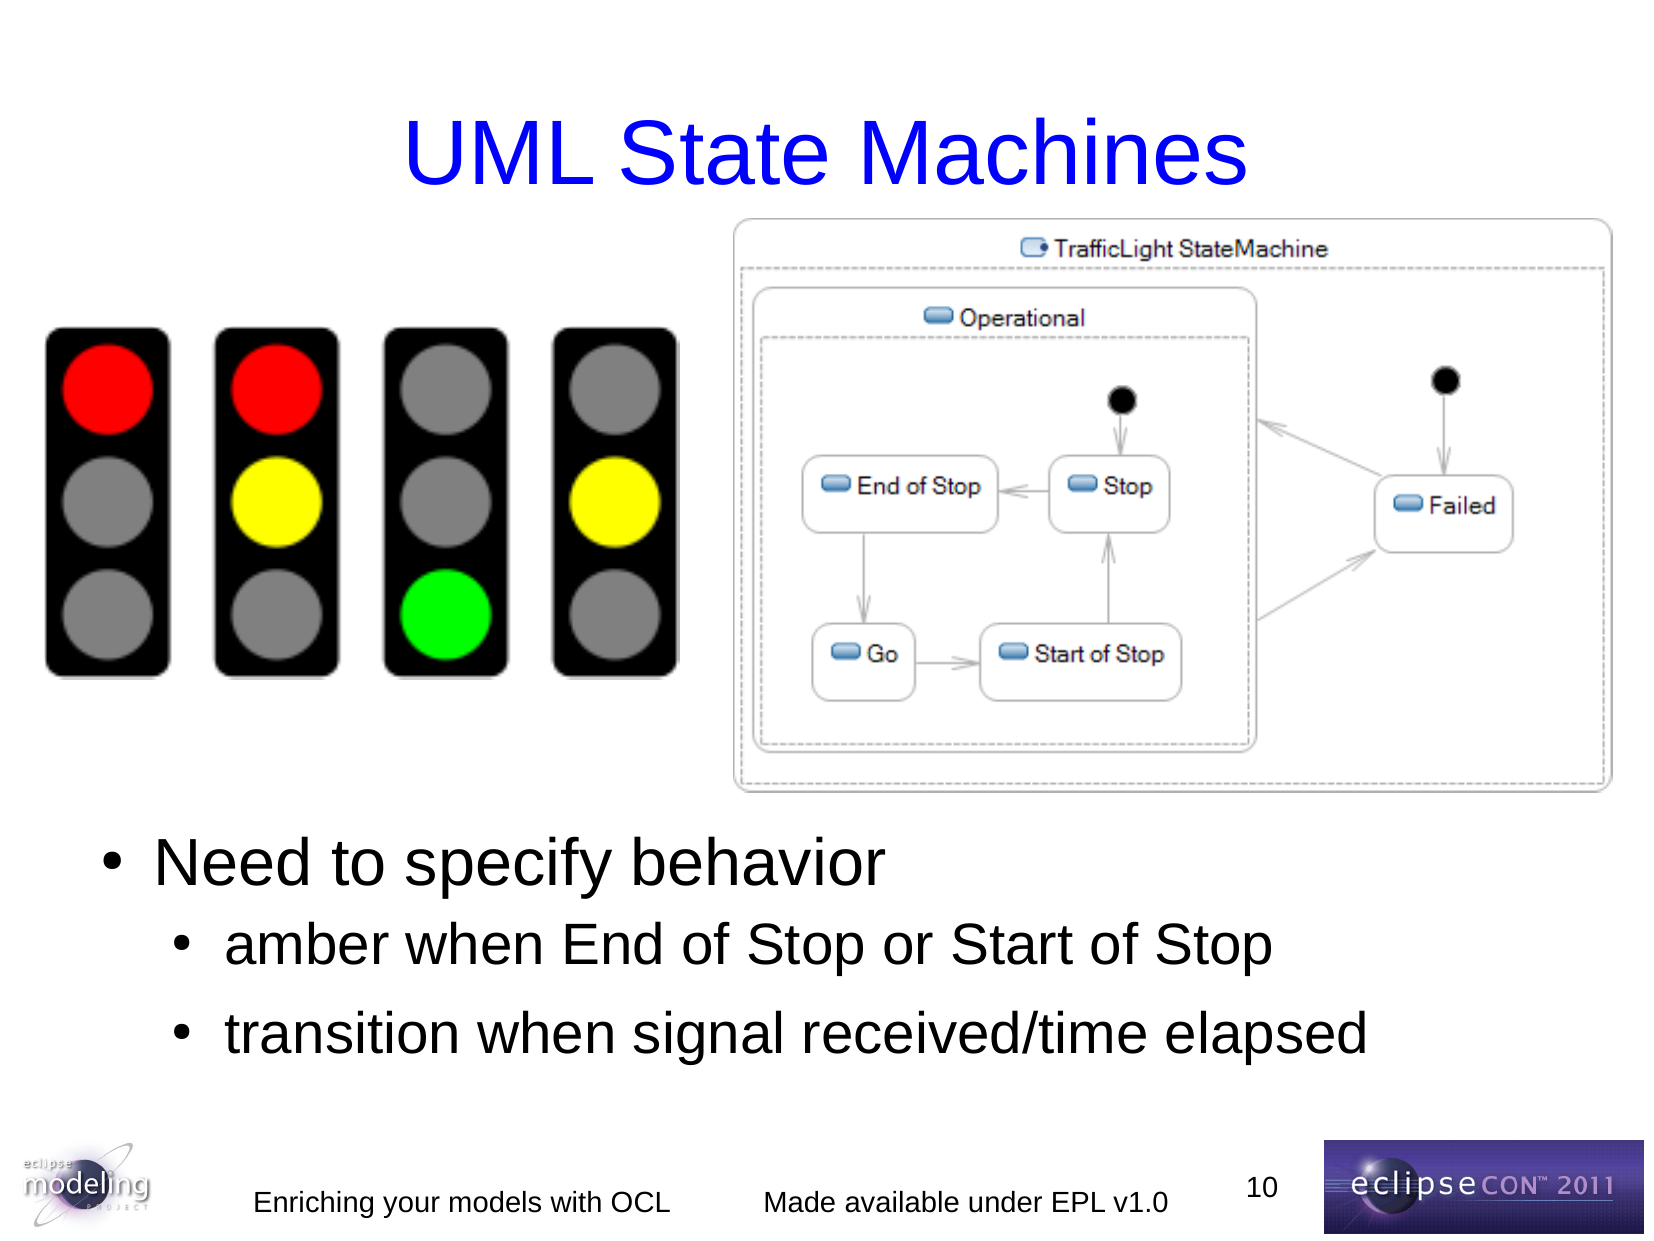

# UML State Machines
Need to specify behavior
amber when End of Stop or Start of Stop
transition when signal received/time elapsed
10
Enriching your models with OCL